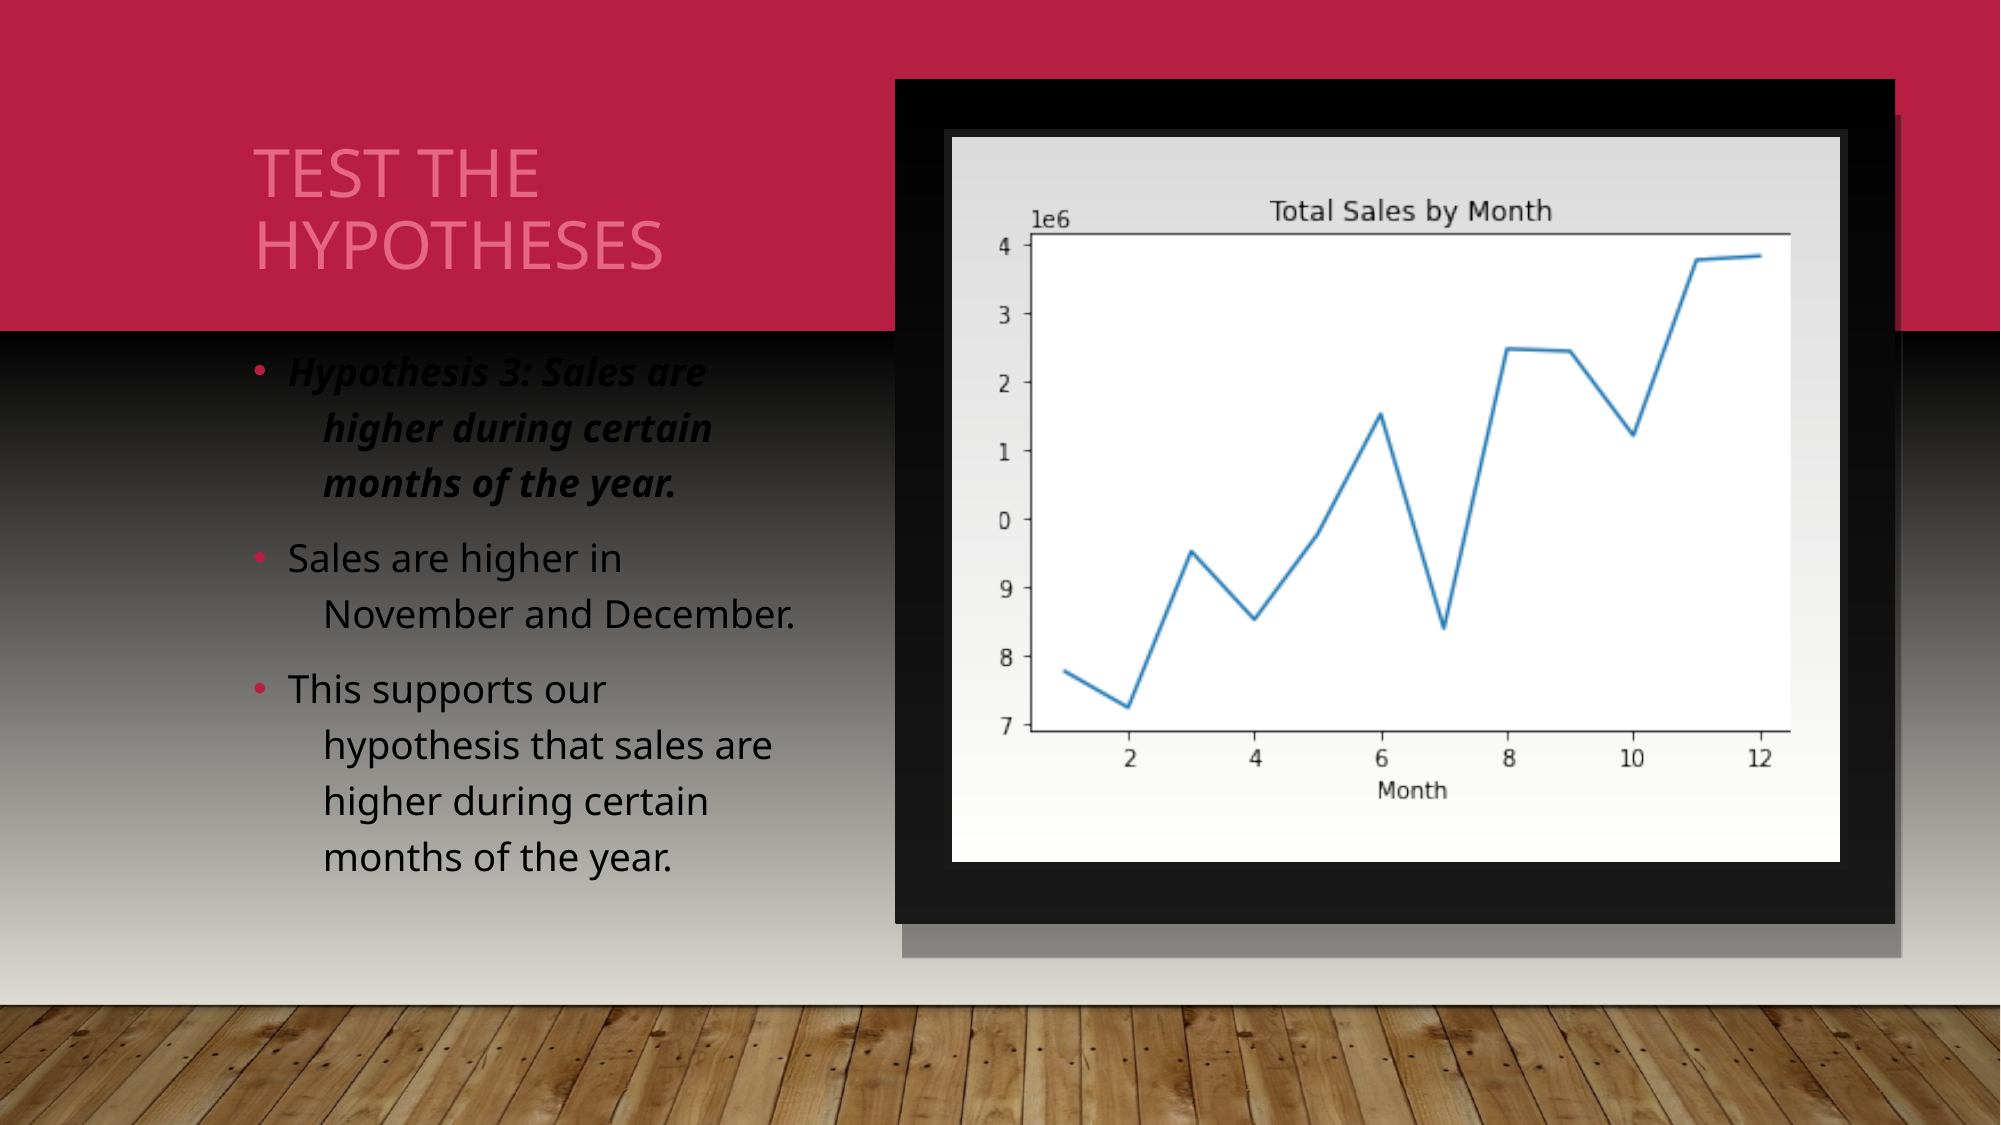

# Test the hypotheses
Hypothesis 3: Sales are higher during certain months of the year.
Sales are higher in November and December.
This supports our hypothesis that sales are higher during certain months of the year.